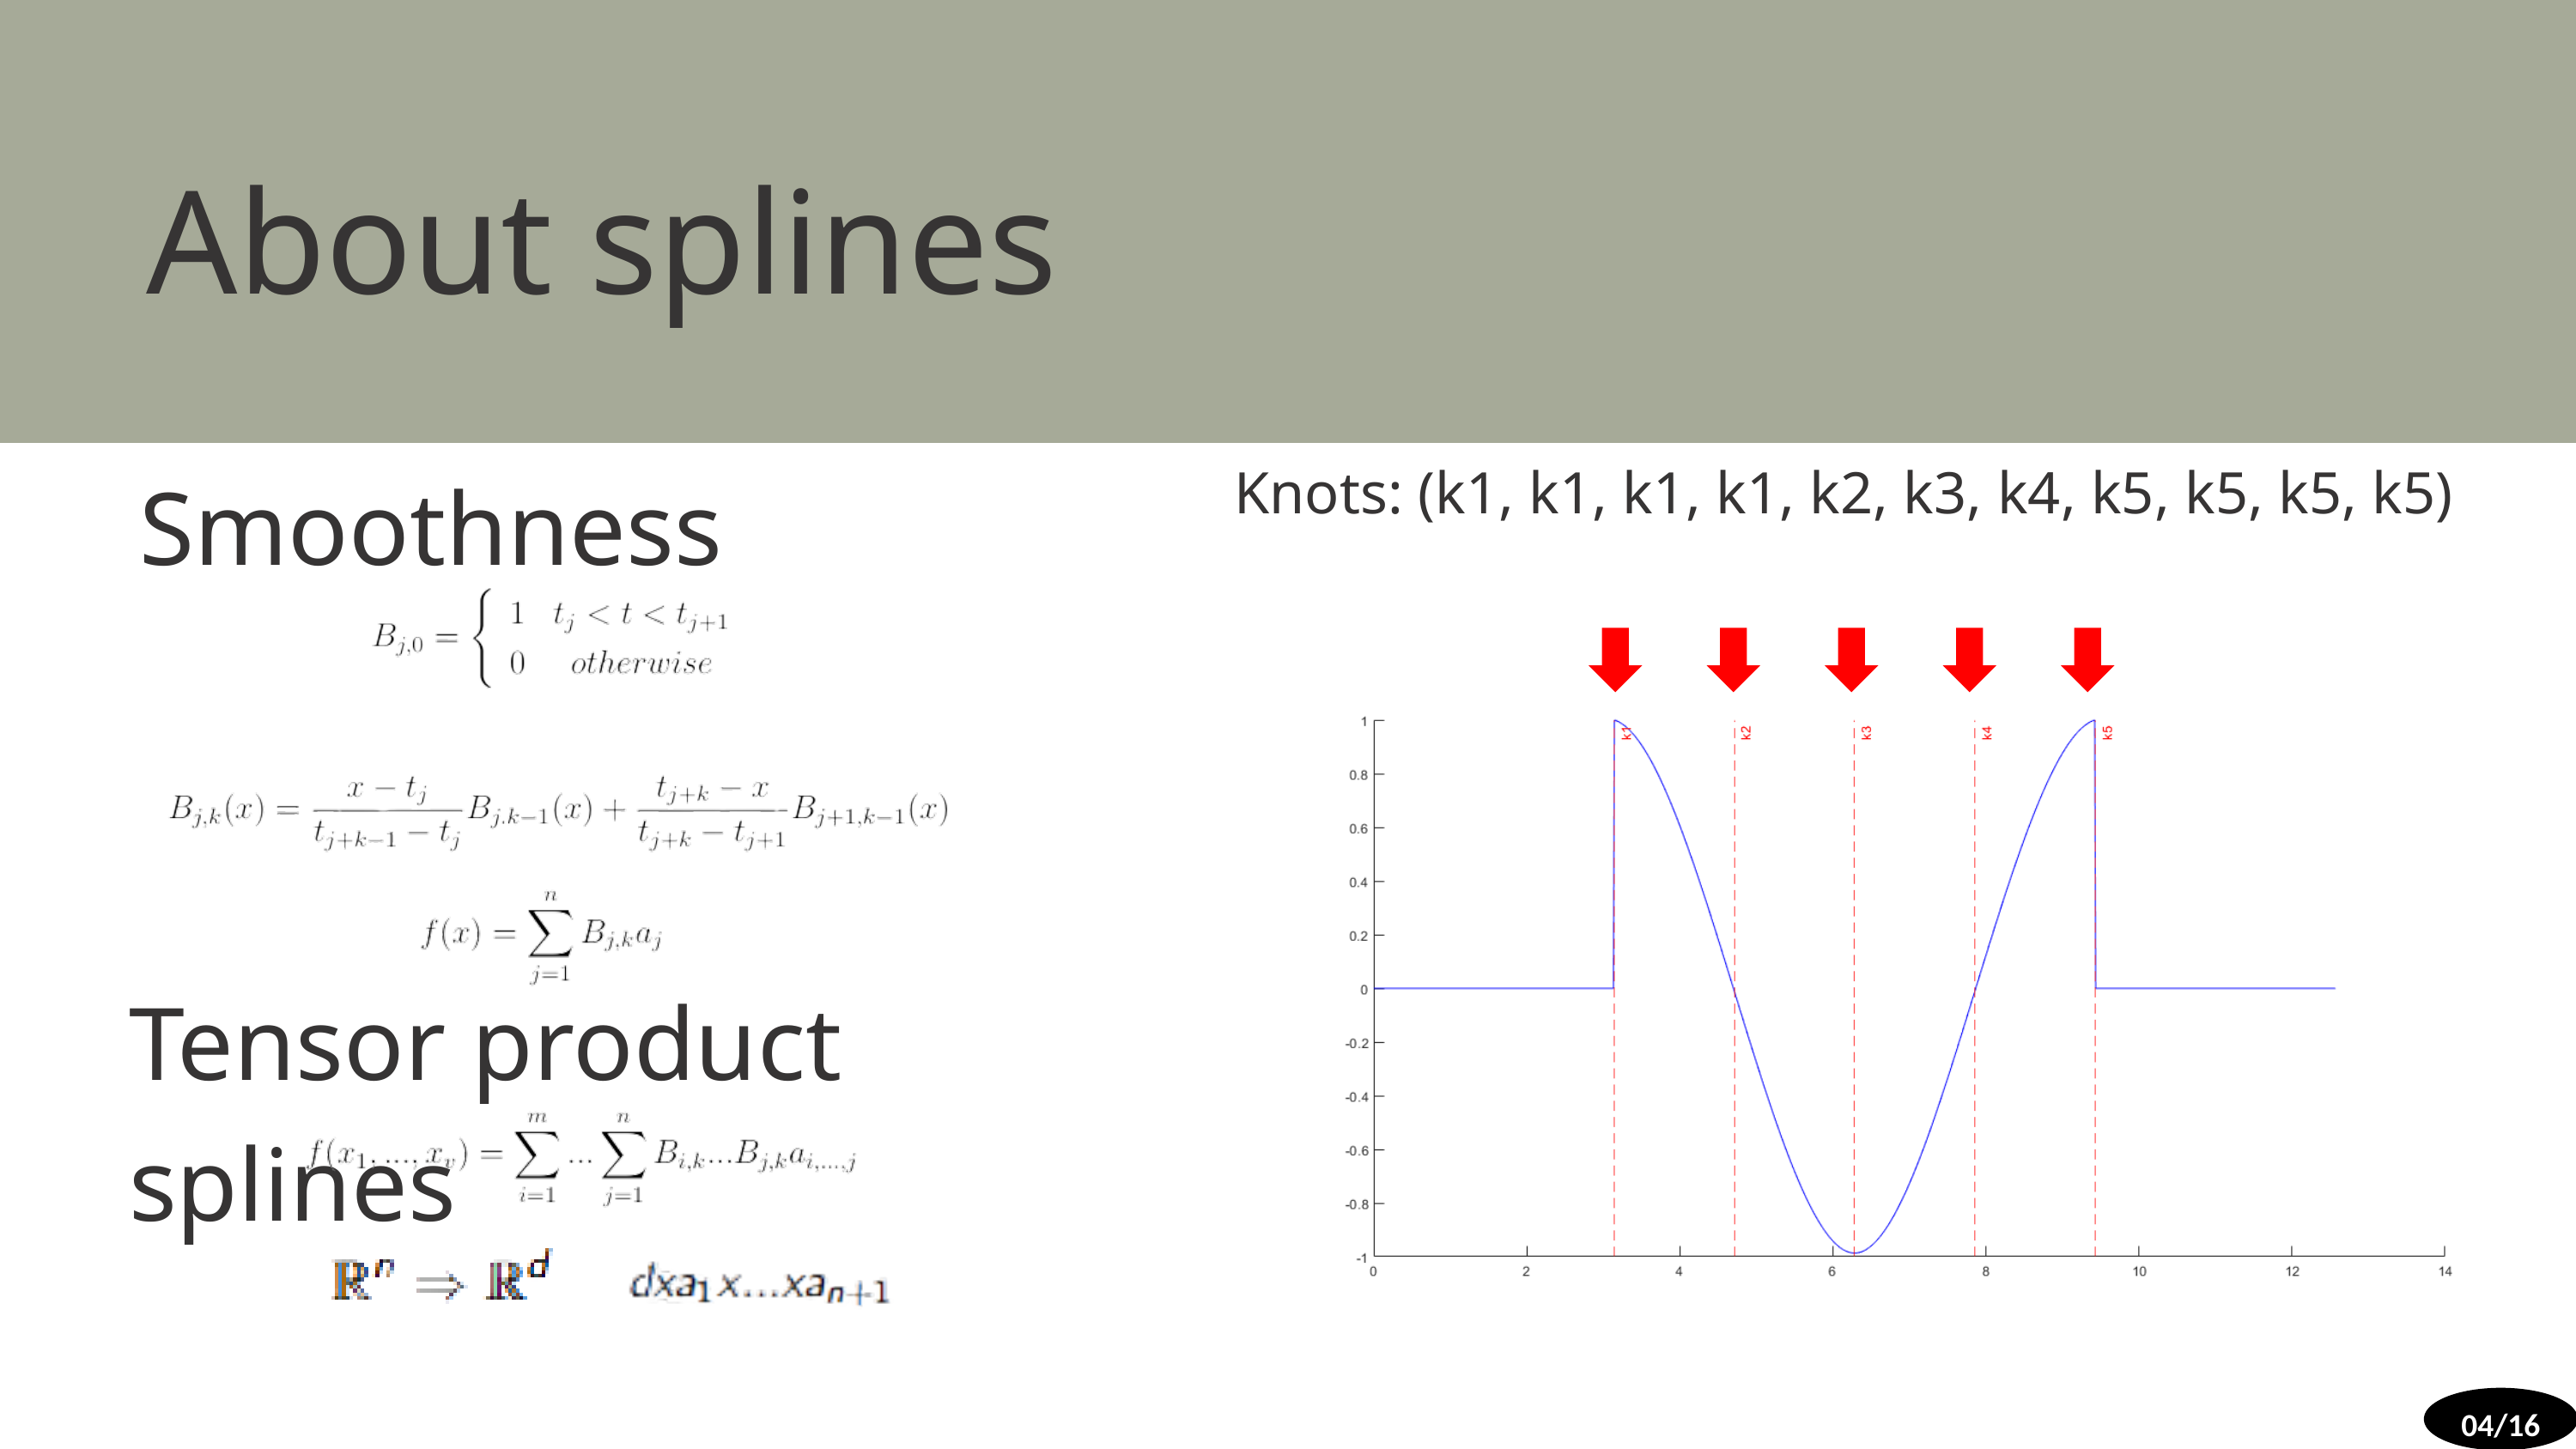

About splines
Smoothness
Knots: (k1, k1, k1, k1, k2, k3, k4, k5, k5, k5, k5)
Tensor product splines
04/16